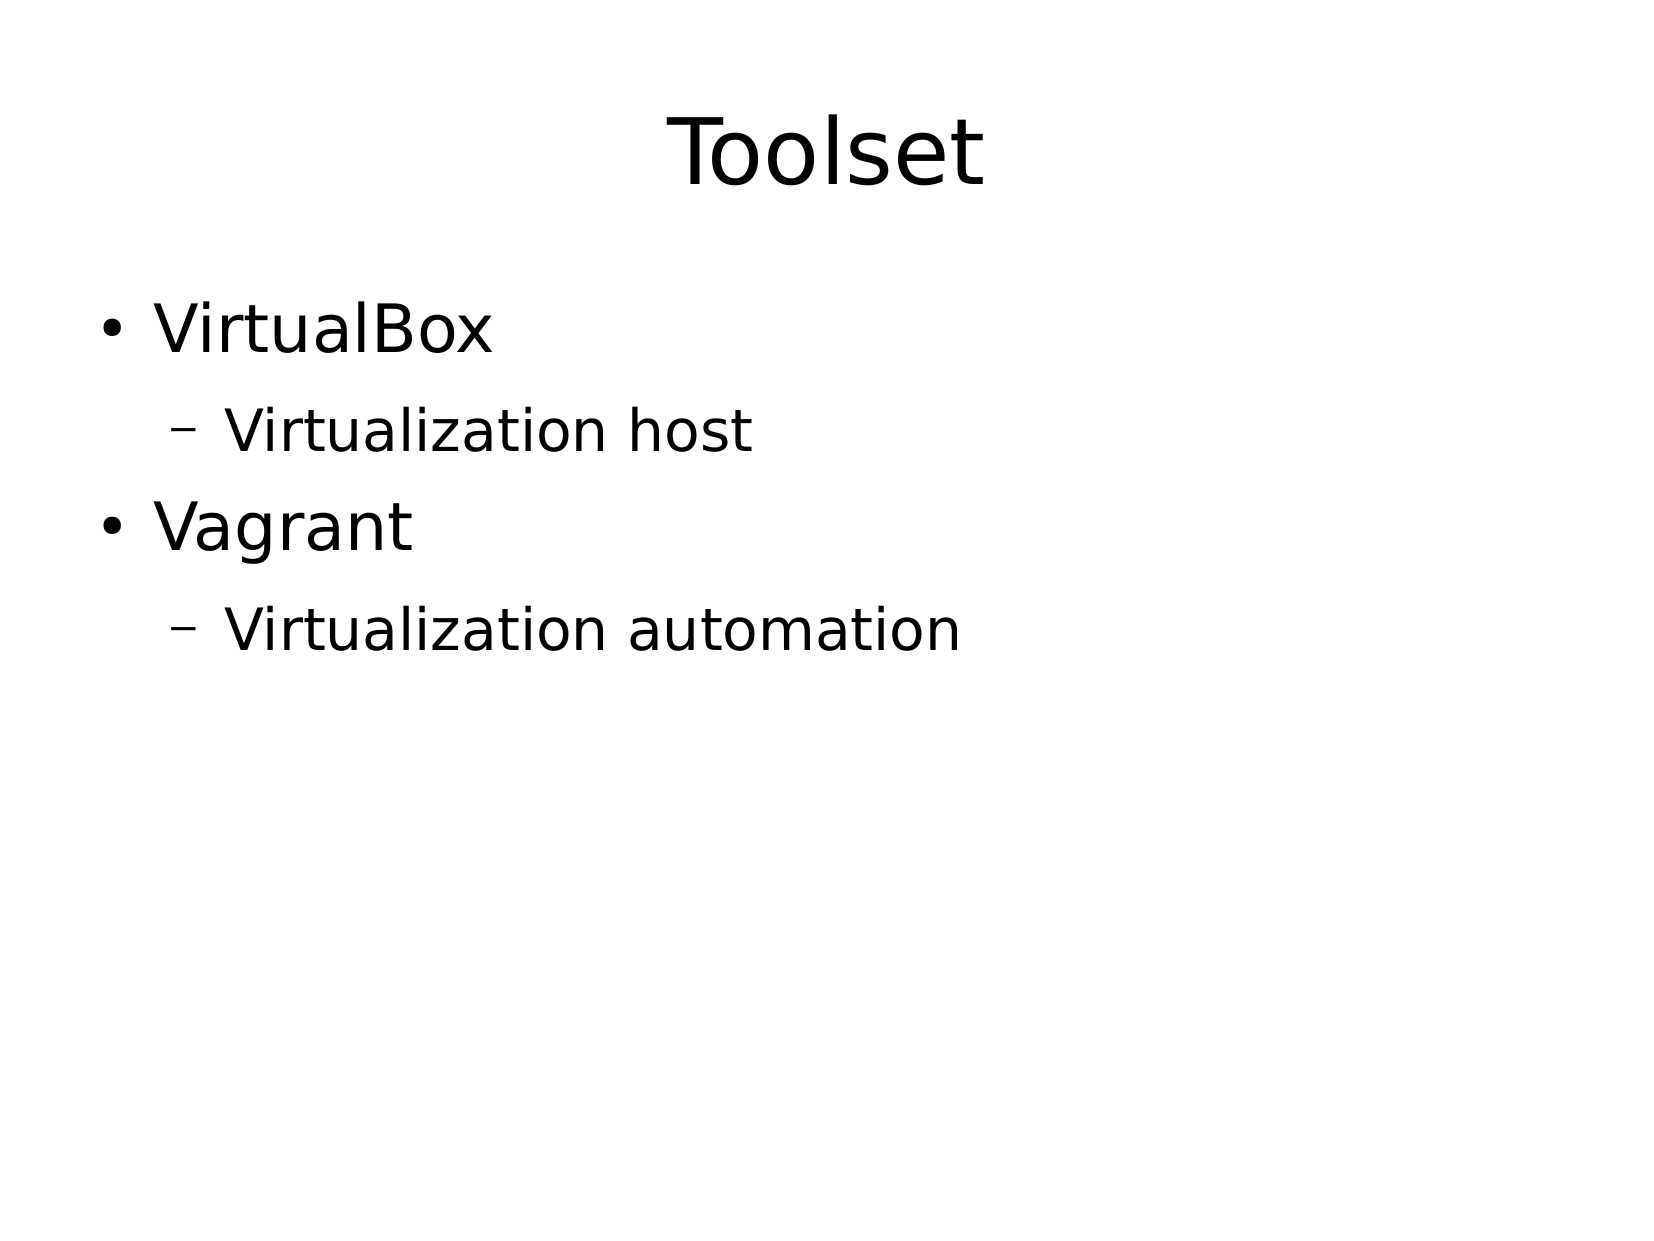

# Toolset
VirtualBox
Virtualization host
Vagrant
Virtualization automation